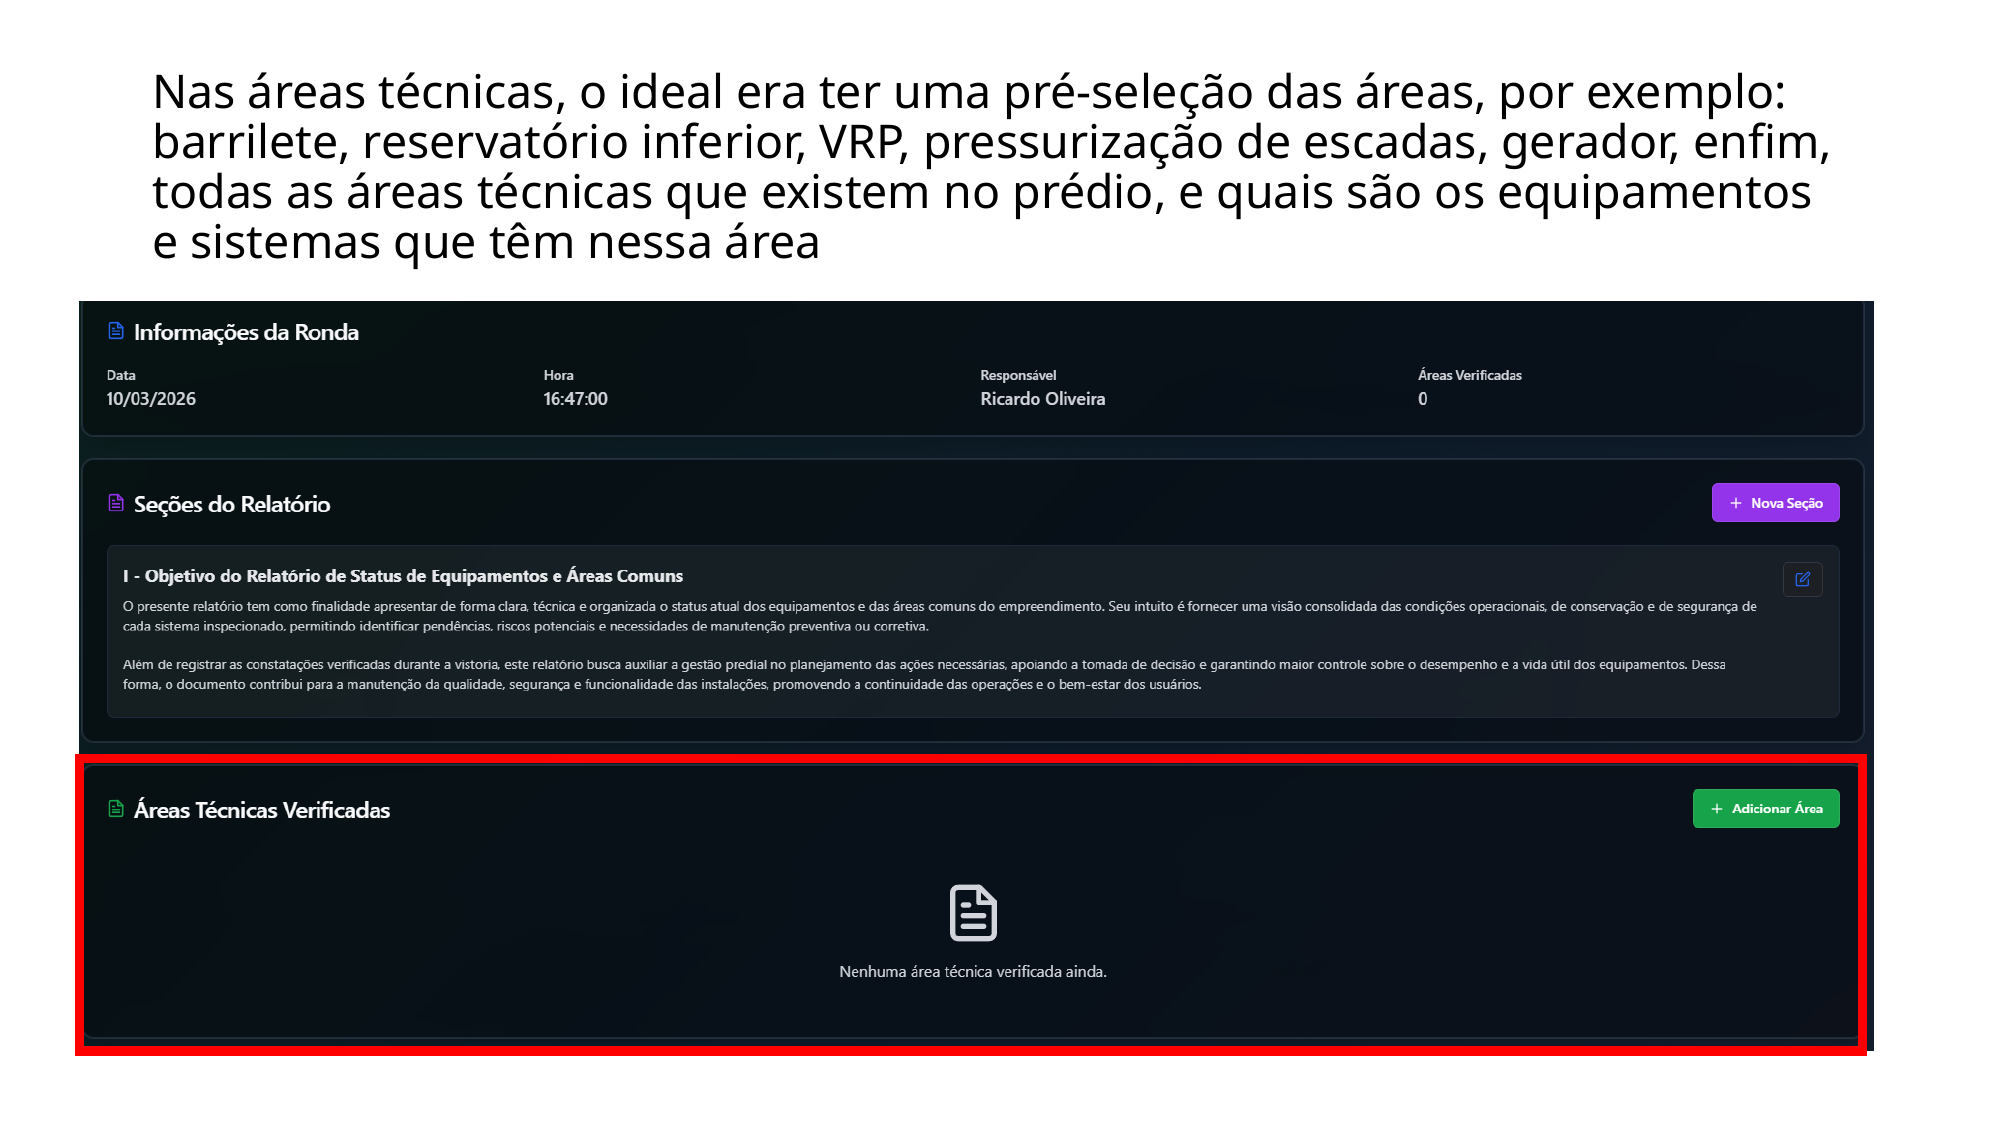

# Nas áreas técnicas, o ideal era ter uma pré-seleção das áreas, por exemplo: barrilete, reservatório inferior, VRP, pressurização de escadas, gerador, enfim, todas as áreas técnicas que existem no prédio, e quais são os equipamentos e sistemas que têm nessa área